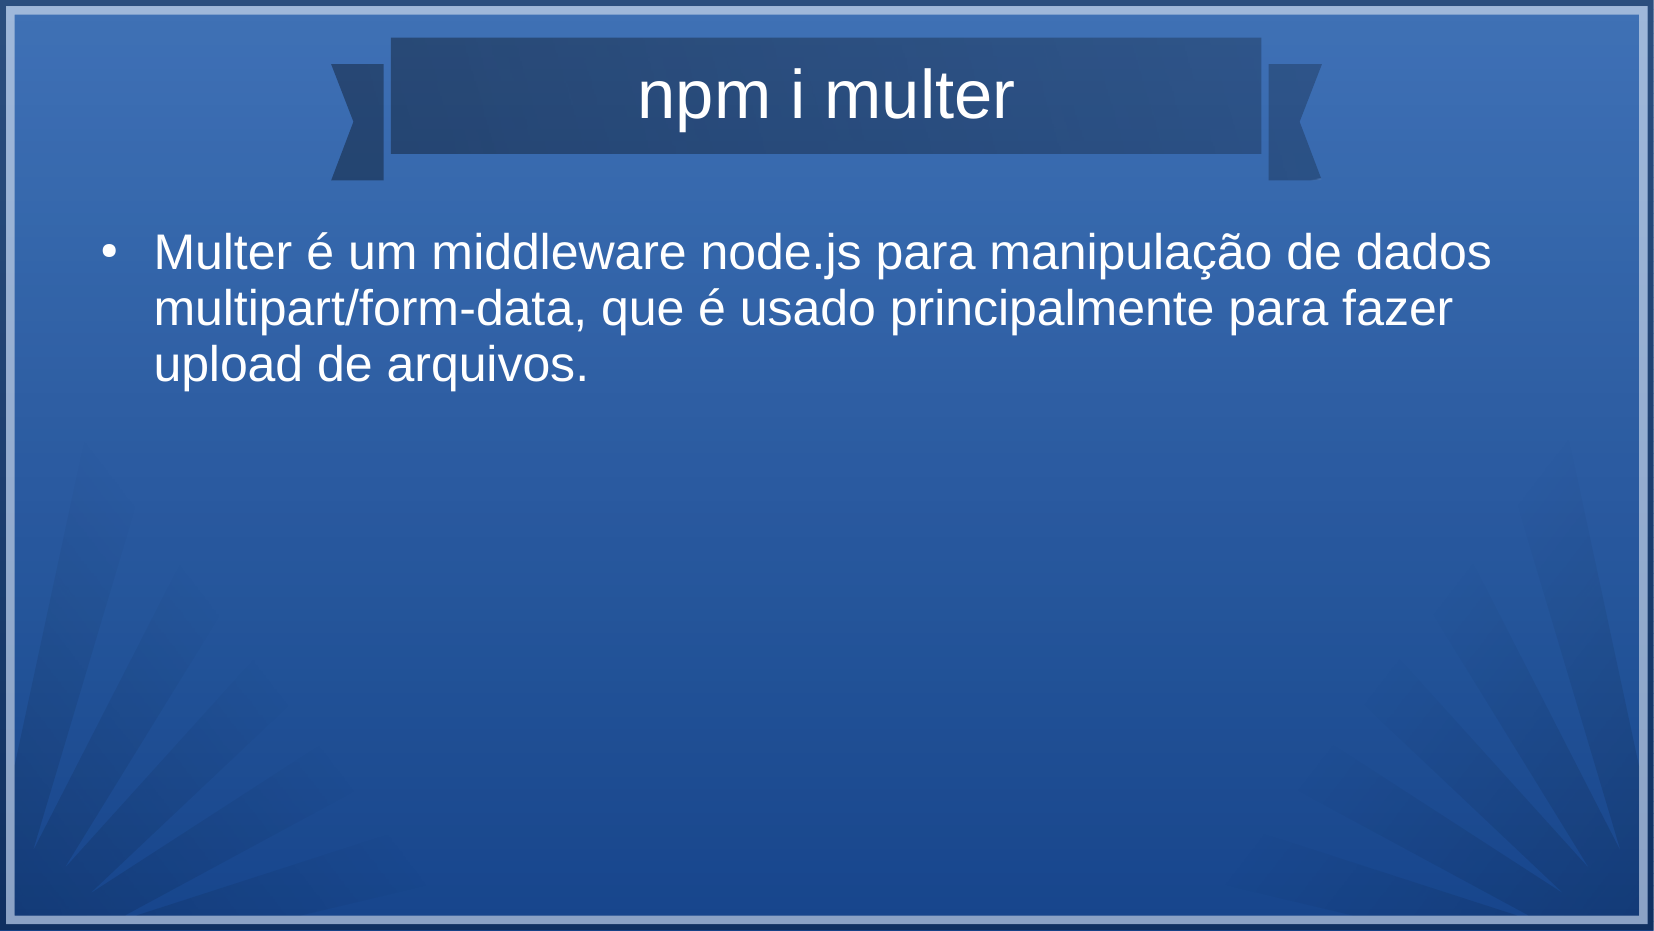

# npm i multer
Multer é um middleware node.js para manipulação de dados multipart/form-data, que é usado principalmente para fazer upload de arquivos.